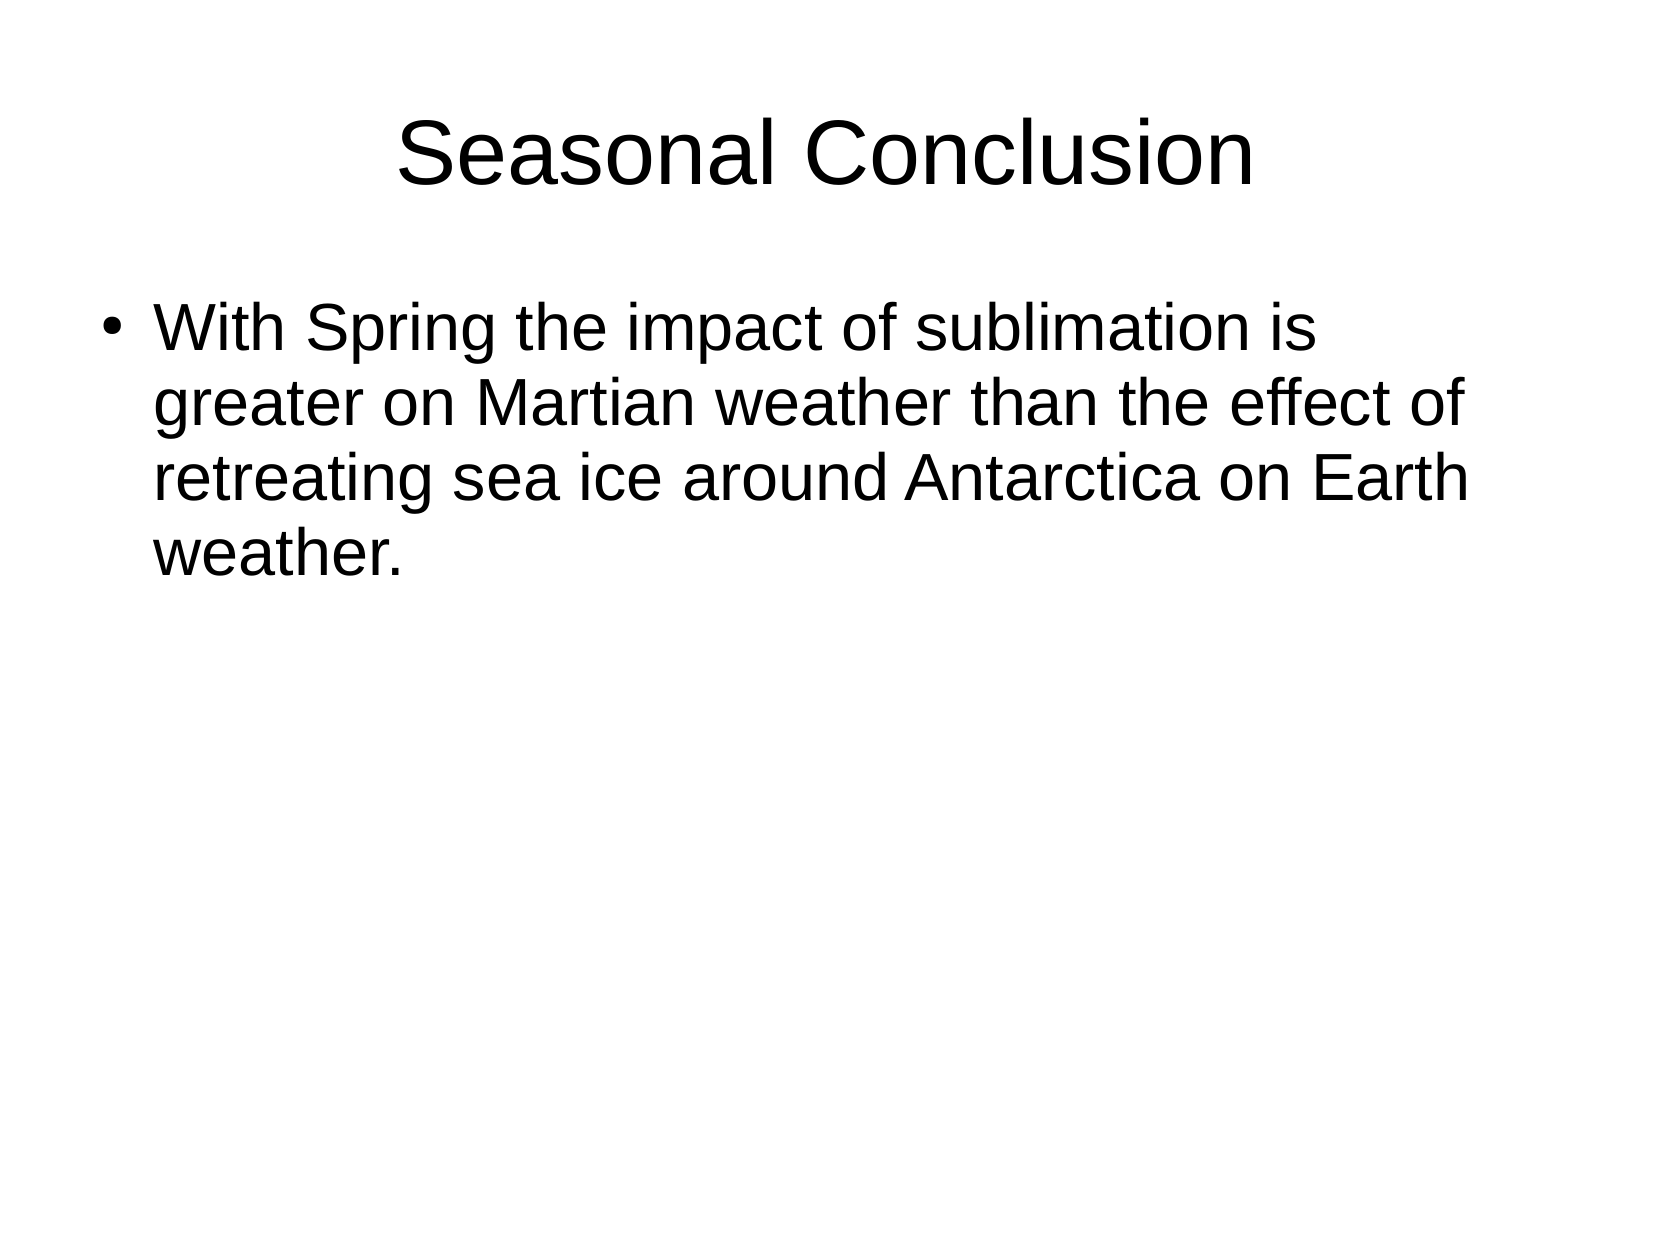

# Seasonal Conclusion
With Spring the impact of sublimation is greater on Martian weather than the effect of retreating sea ice around Antarctica on Earth weather.